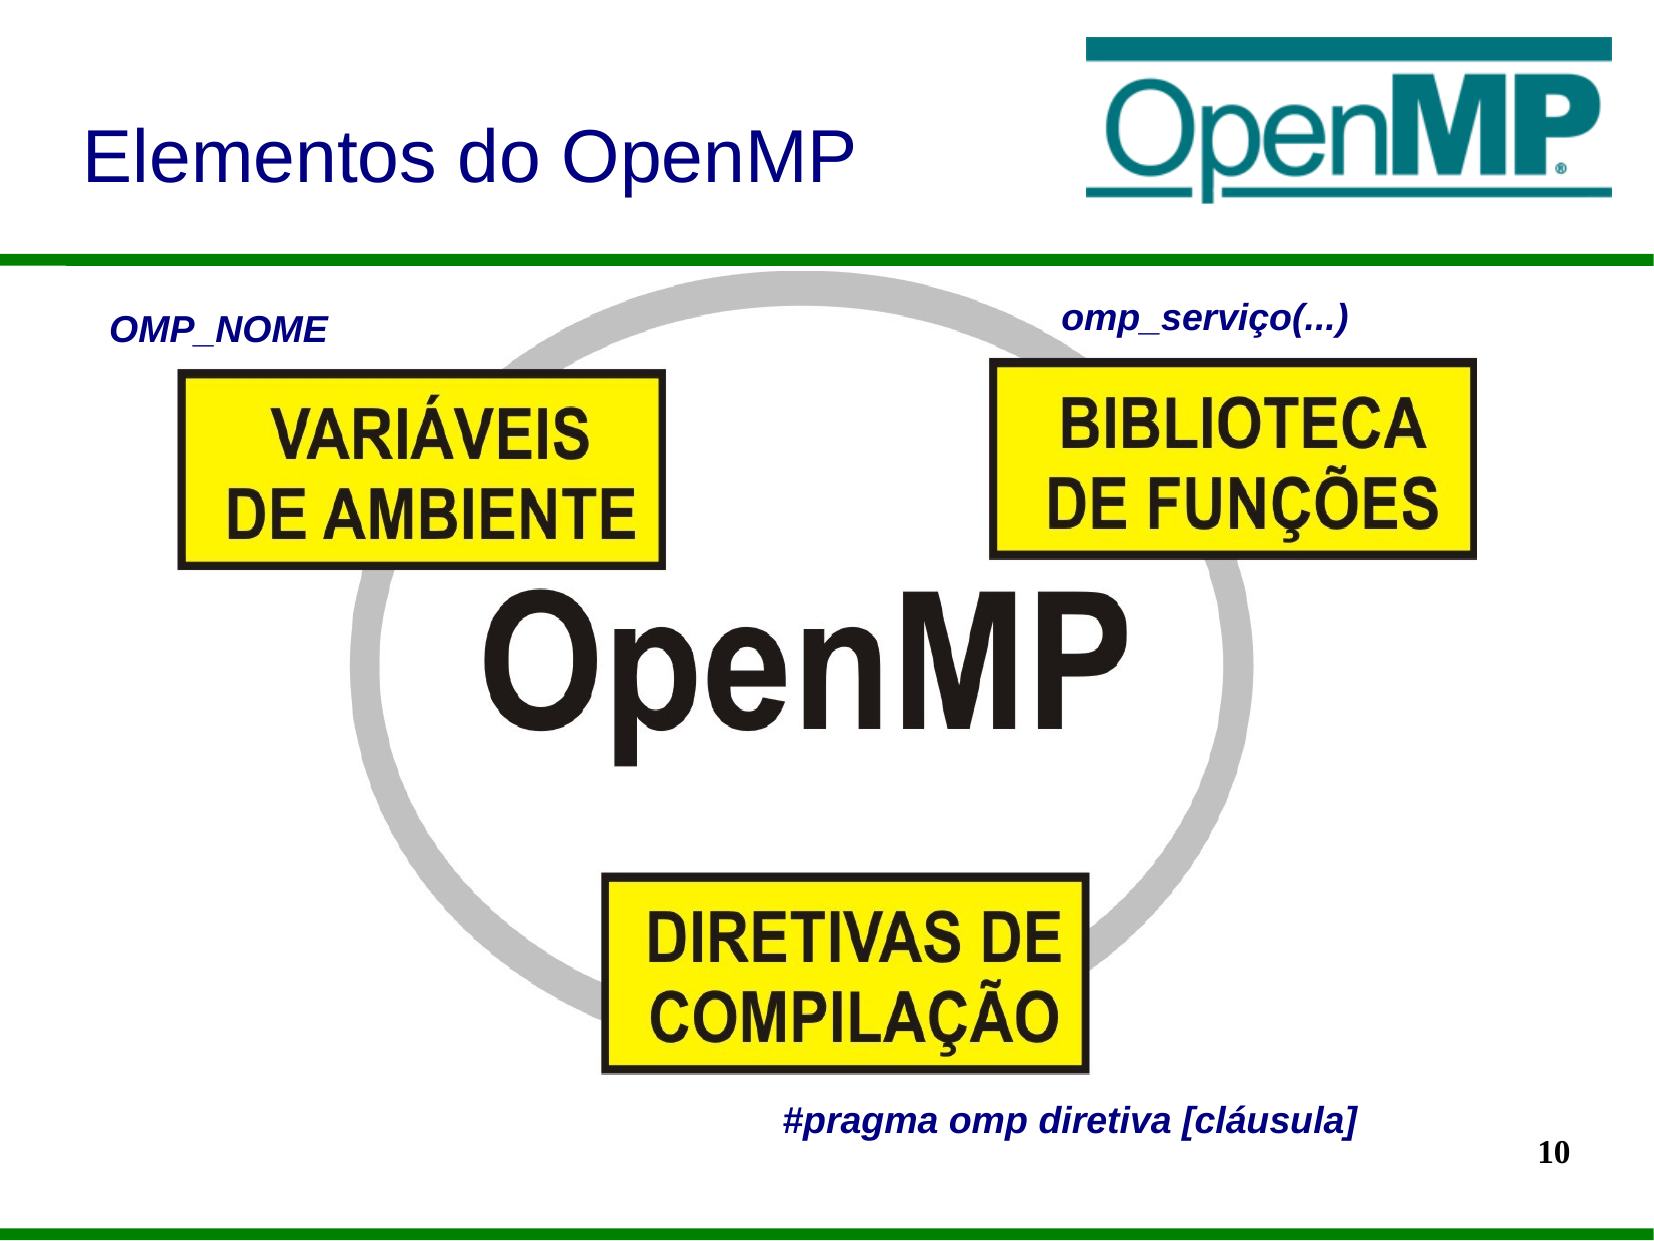

#
Elementos do OpenMP
omp_serviço(...)
OMP_NOME
#pragma omp diretiva [cláusula]